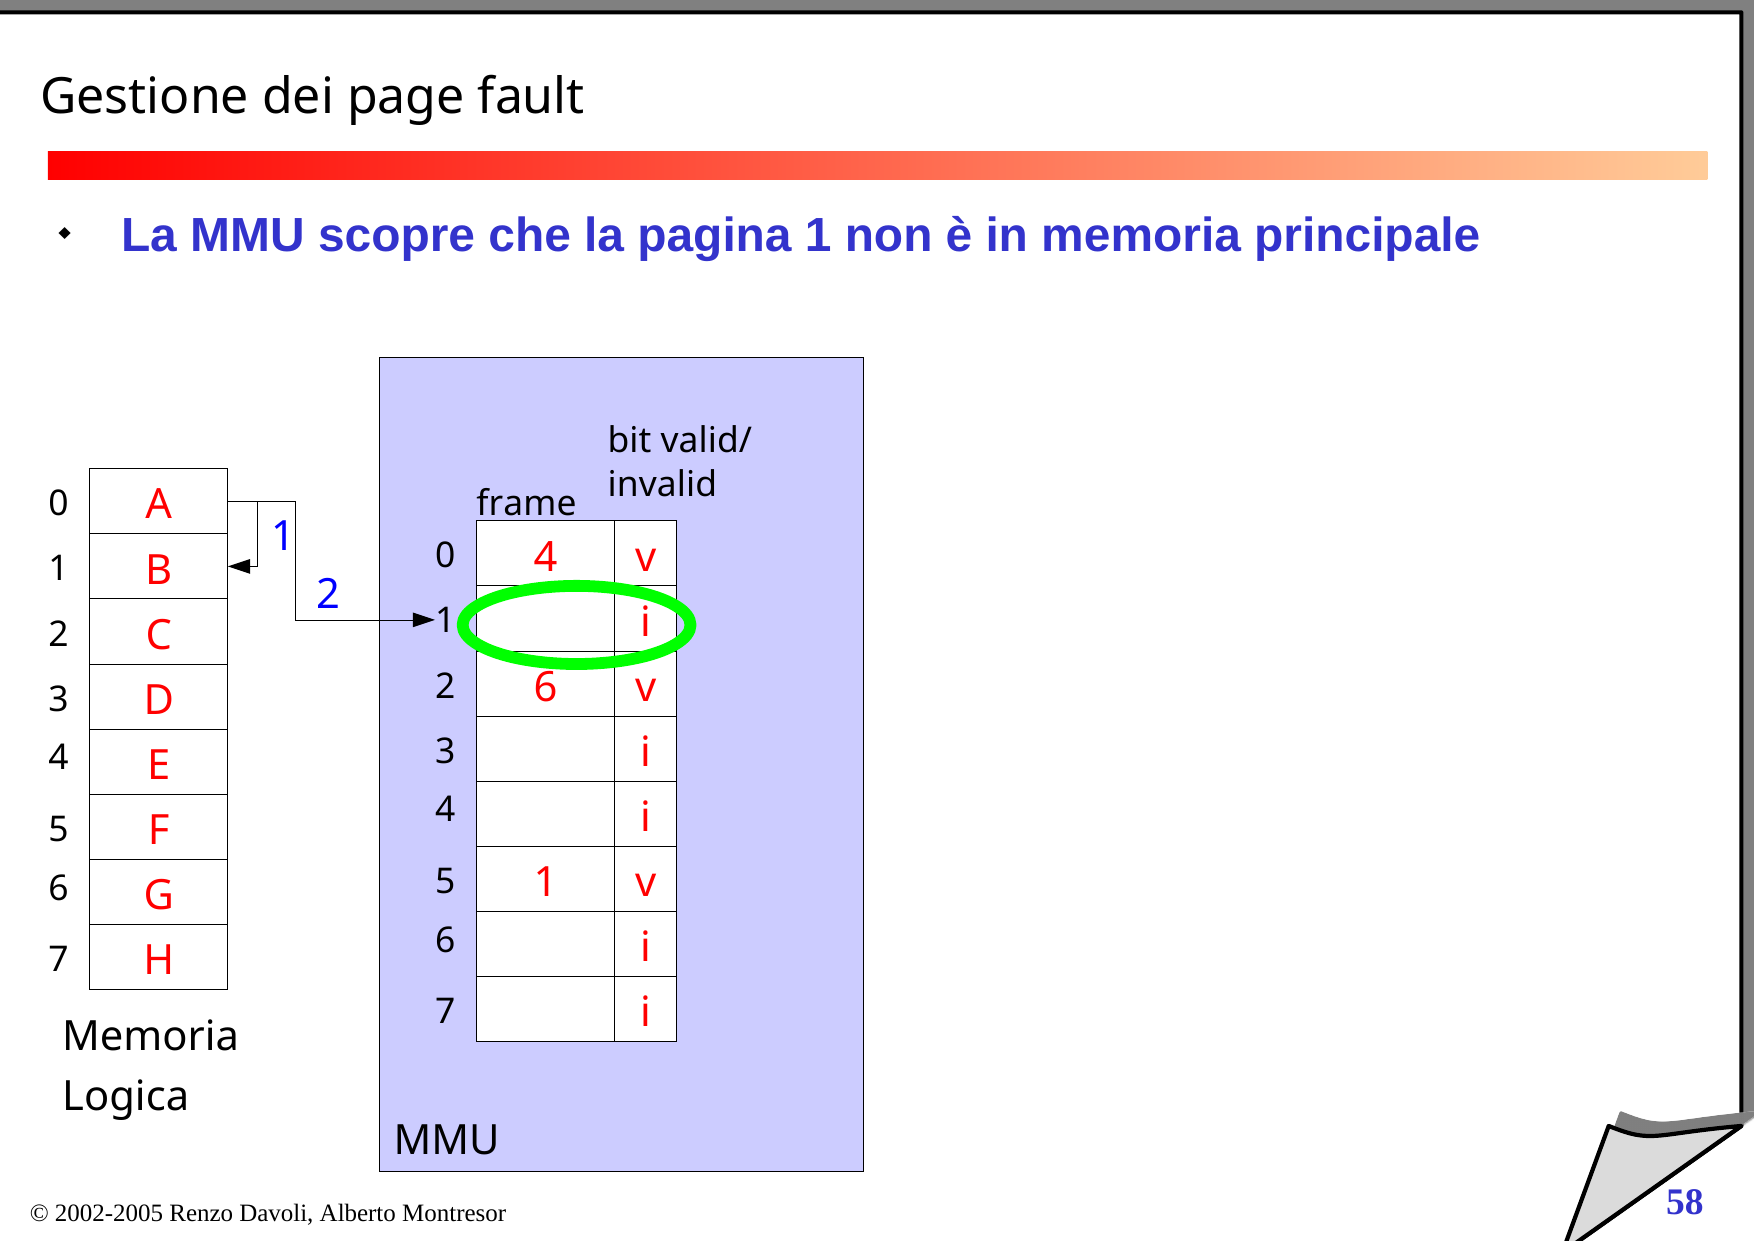

# Gestione dei page fault
La MMU scopre che la pagina 1 non è in memoria principale
bit valid/
invalid
A
0
frame
1
4
v
0
B
1
2
i
1
C
2
6
v
2
D
3
i
3
E
4
i
4
F
5
1
v
5
G
6
i
6
H
7
i
7
Memoria
Logica
MMU